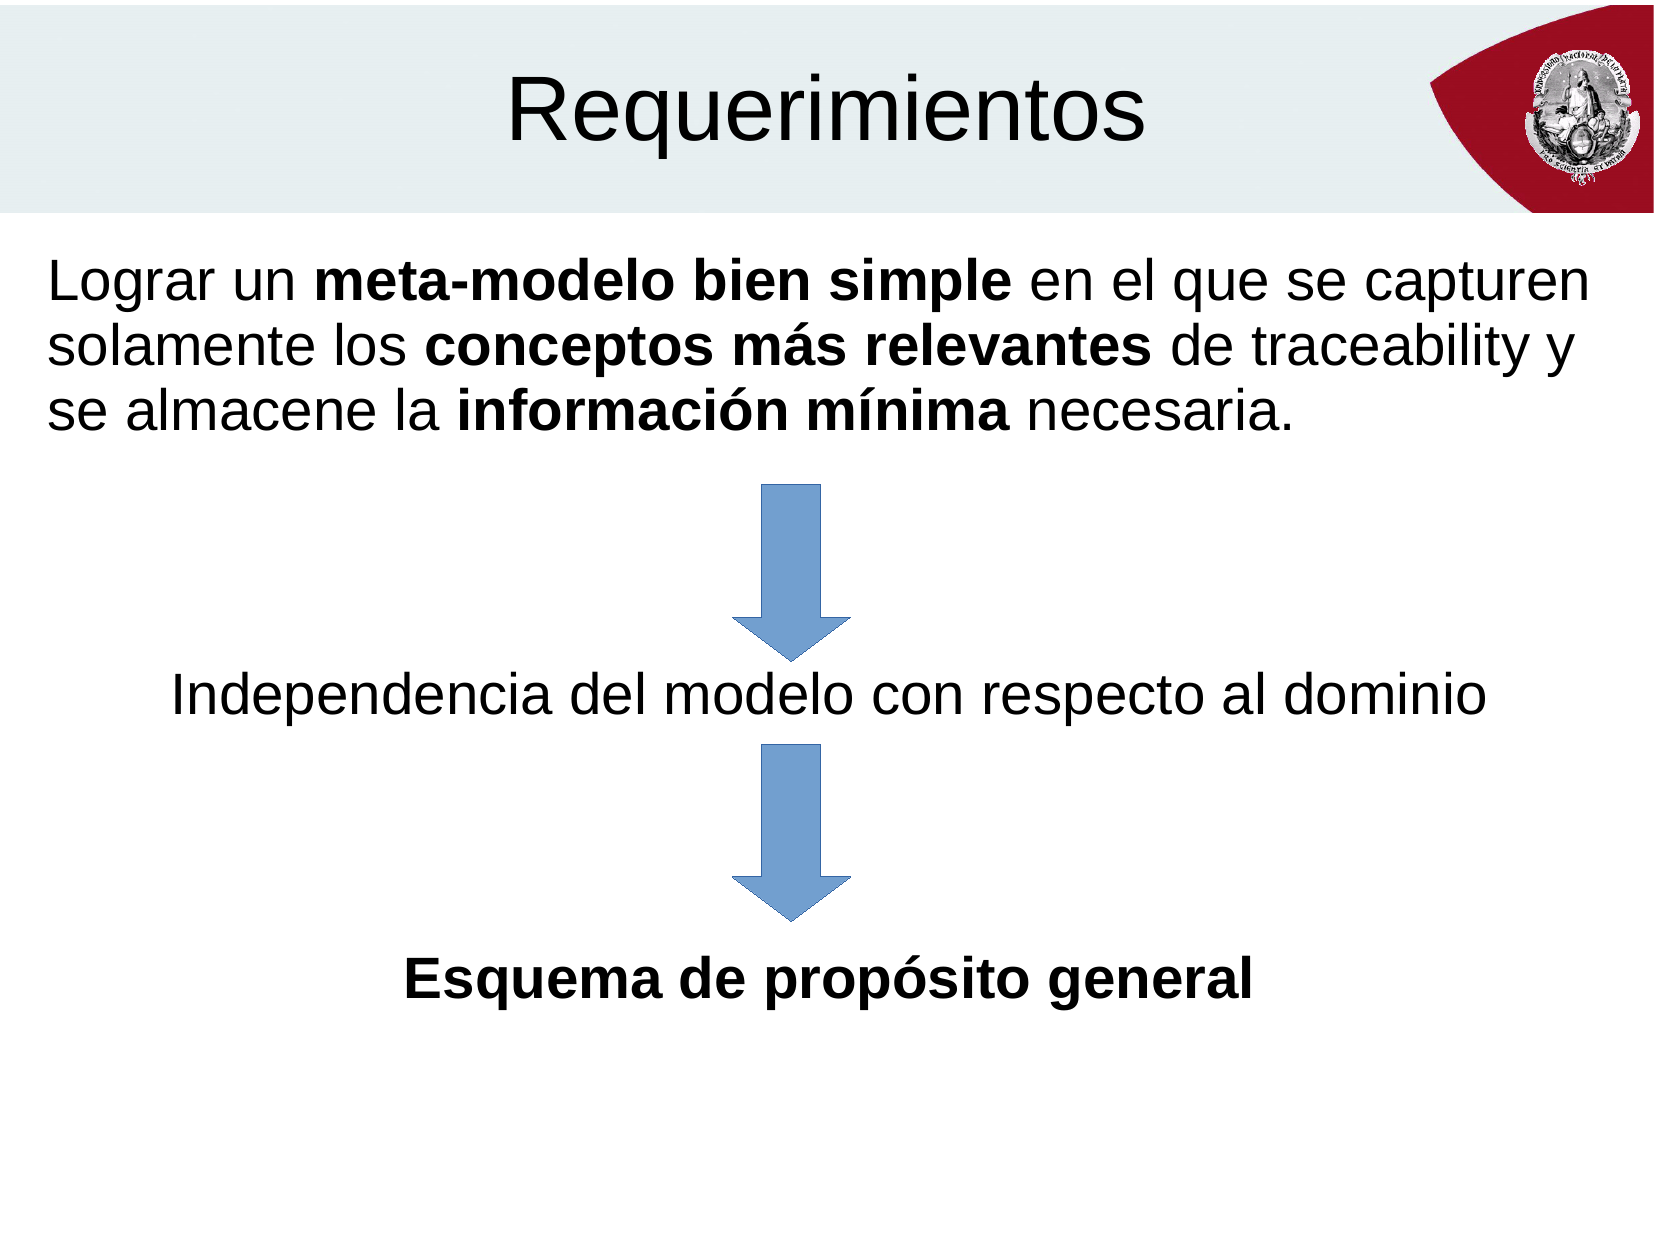

# Requerimientos
Lograr un meta-modelo bien simple en el que se capturen solamente los conceptos más relevantes de traceability y se almacene la información mínima necesaria.
Independencia del modelo con respecto al dominio
Esquema de propósito general